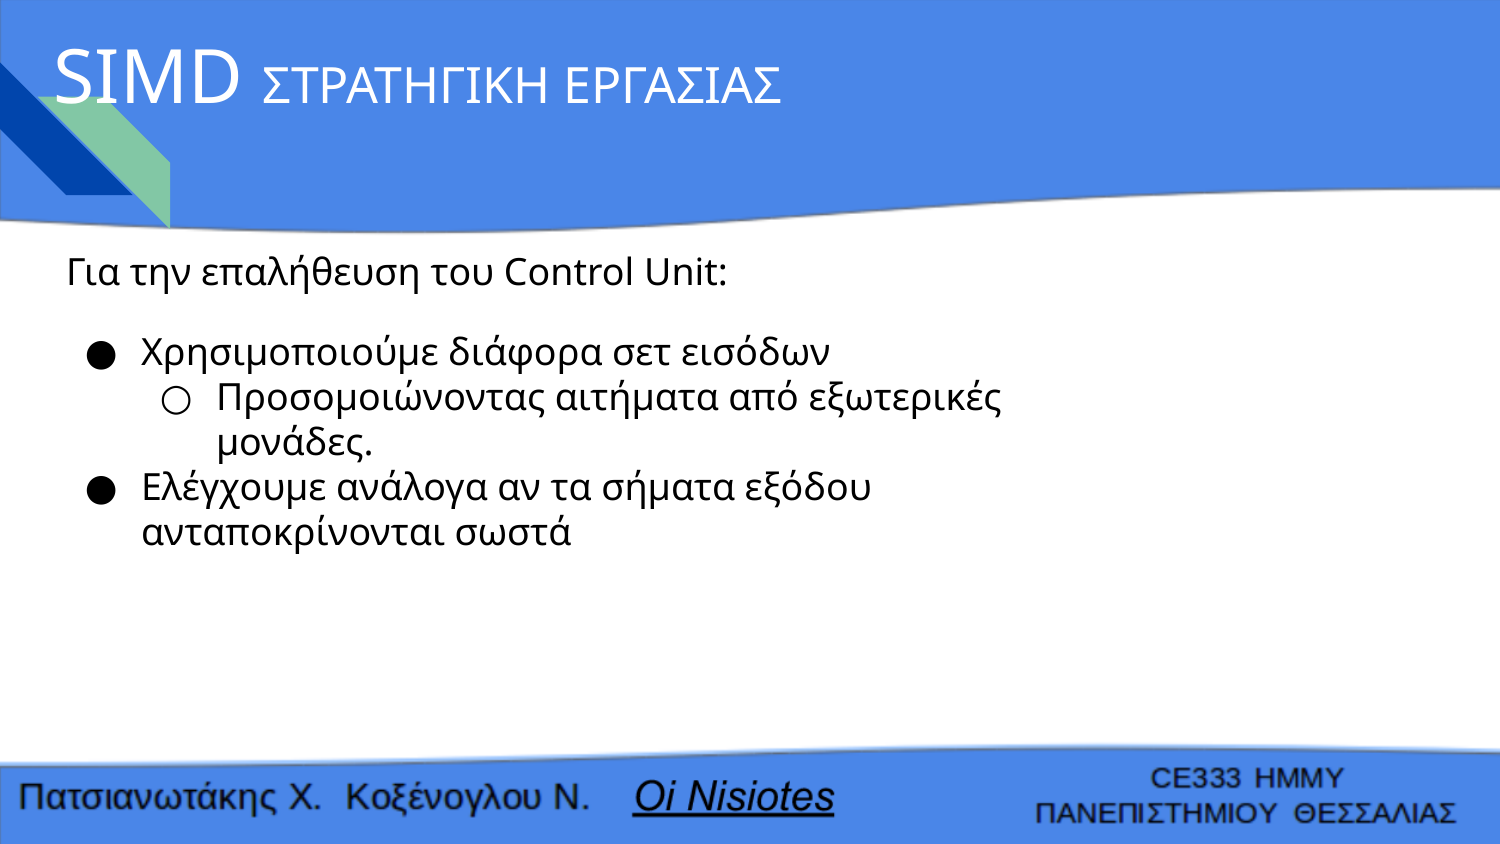

# SIMD ΣΤΡΑΤΗΓΙΚΗ ΕΡΓΑΣΙΑΣ
Για την επαλήθευση του Control Unit:
Χρησιμοποιούμε διάφορα σετ εισόδων
Προσομοιώνοντας αιτήματα από εξωτερικές μονάδες.
Ελέγχουμε ανάλογα αν τα σήματα εξόδου ανταποκρίνονται σωστά